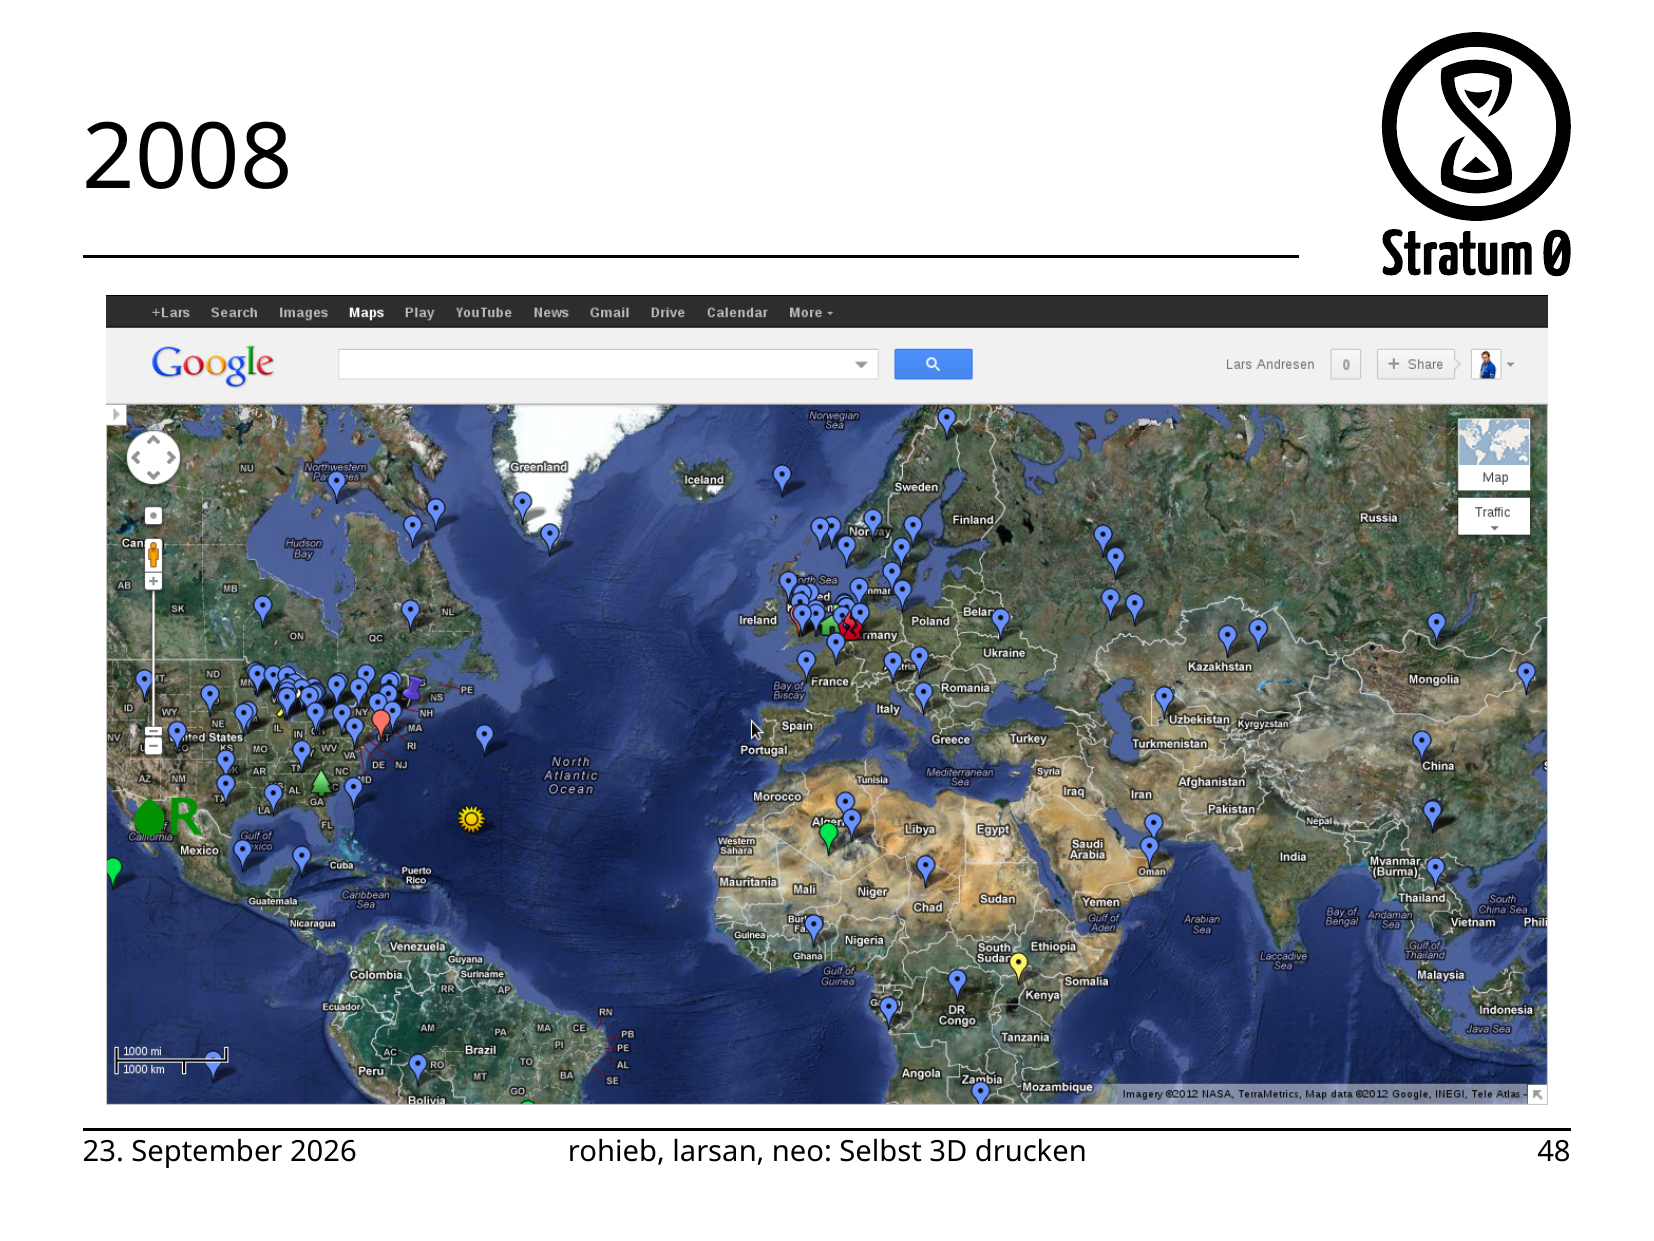

# 2008
rohieb, larsan, neo: Selbst 3D drucken
48